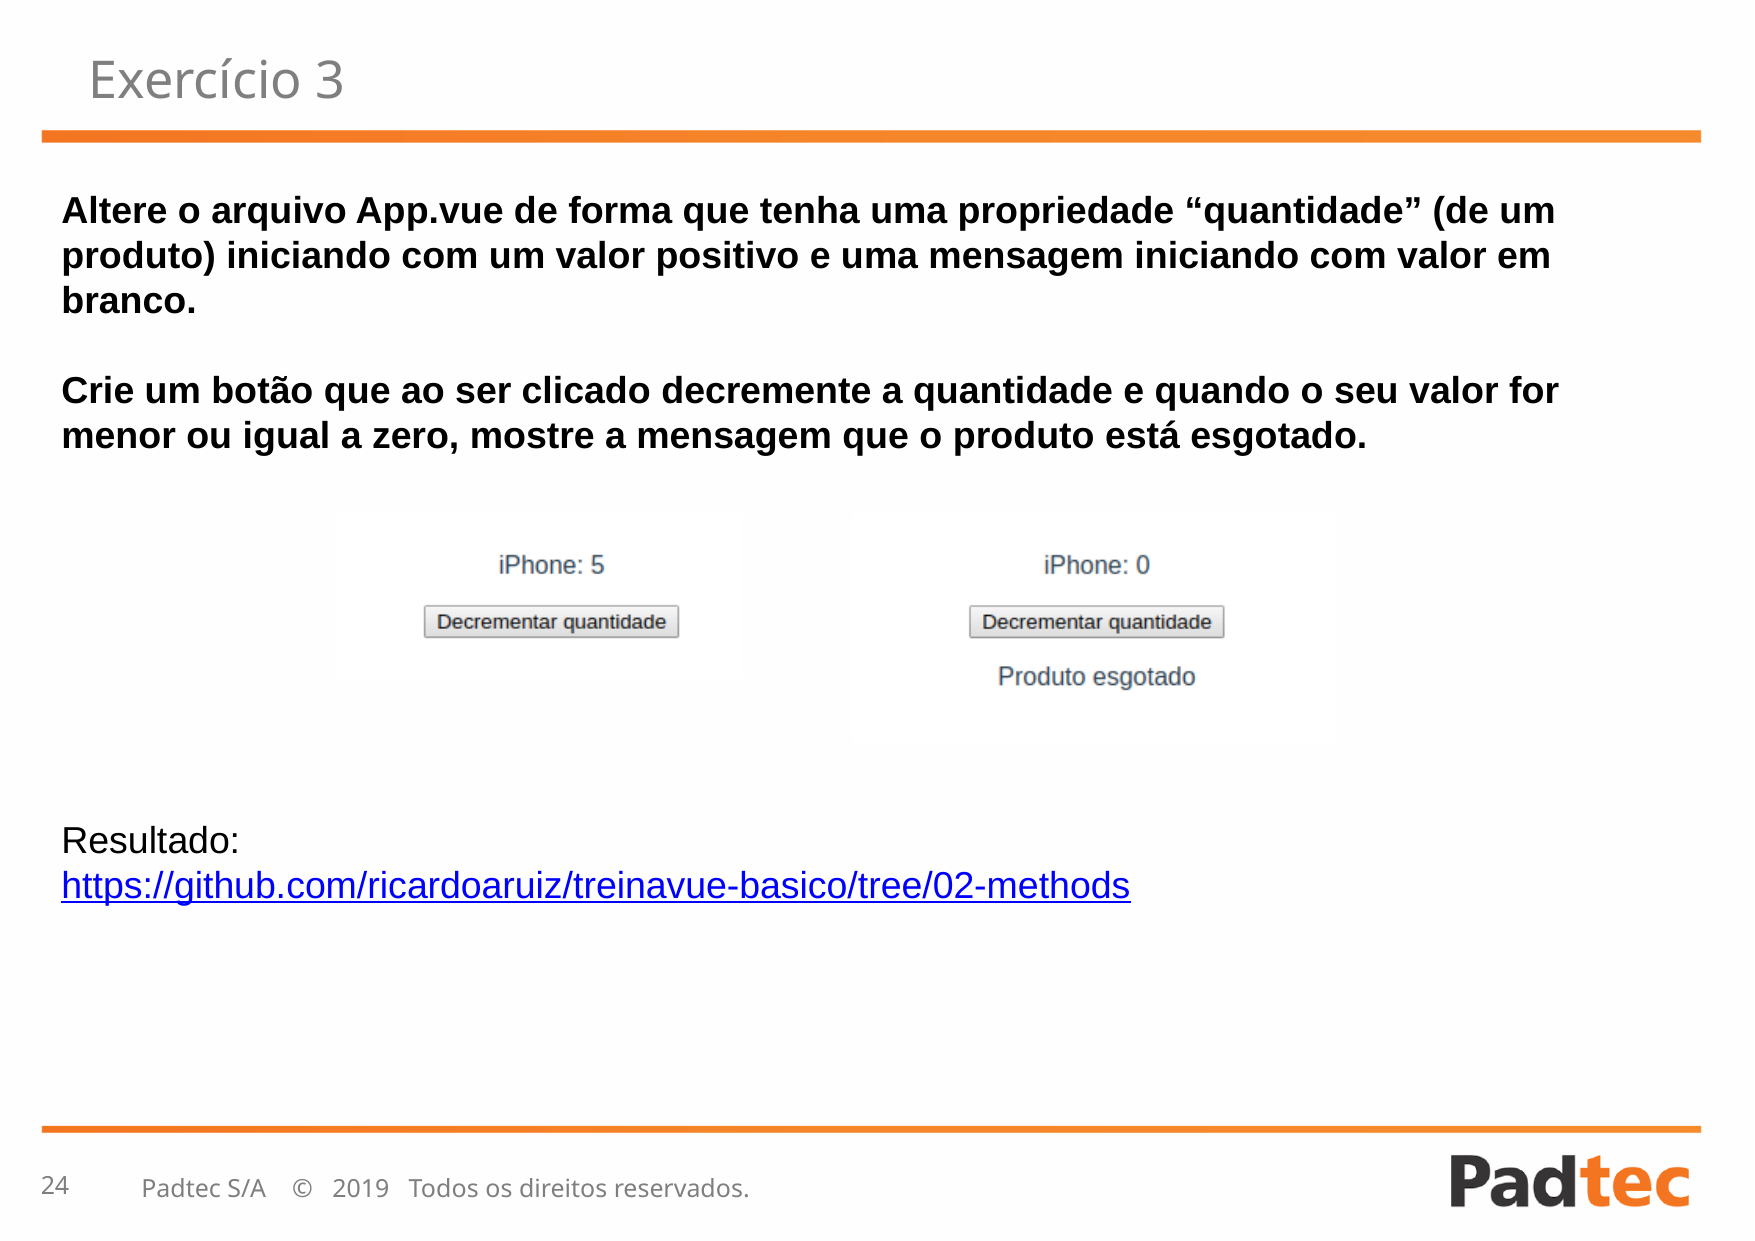

# Exercício 3
Altere o arquivo App.vue de forma que tenha uma propriedade “quantidade” (de um produto) iniciando com um valor positivo e uma mensagem iniciando com valor em branco.
Crie um botão que ao ser clicado decremente a quantidade e quando o seu valor for menor ou igual a zero, mostre a mensagem que o produto está esgotado.
Resultado:
https://github.com/ricardoaruiz/treinavue-basico/tree/02-methods